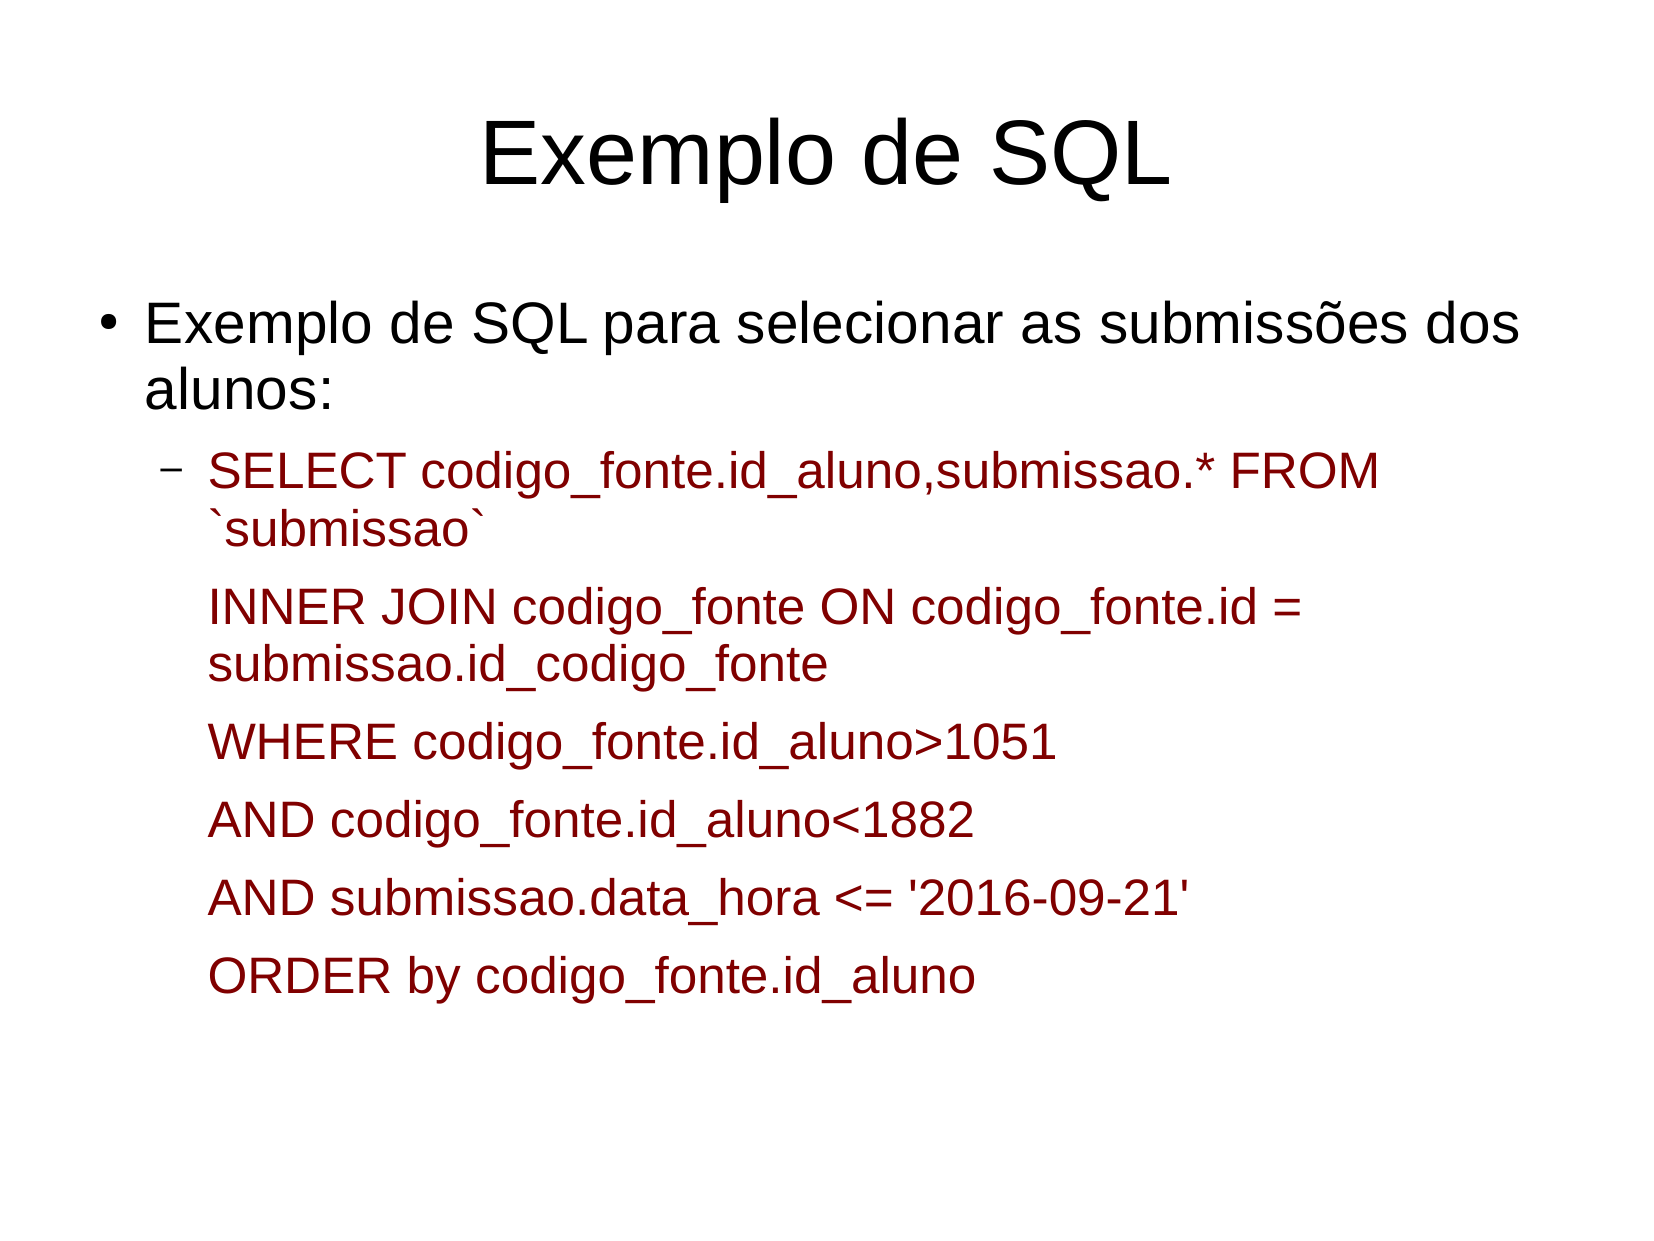

# Exemplo de SQL
Exemplo de SQL para selecionar as submissões dos alunos:
SELECT codigo_fonte.id_aluno,submissao.* FROM `submissao`
INNER JOIN codigo_fonte ON codigo_fonte.id = submissao.id_codigo_fonte
WHERE codigo_fonte.id_aluno>1051
AND codigo_fonte.id_aluno<1882
AND submissao.data_hora <= '2016-09-21'
ORDER by codigo_fonte.id_aluno